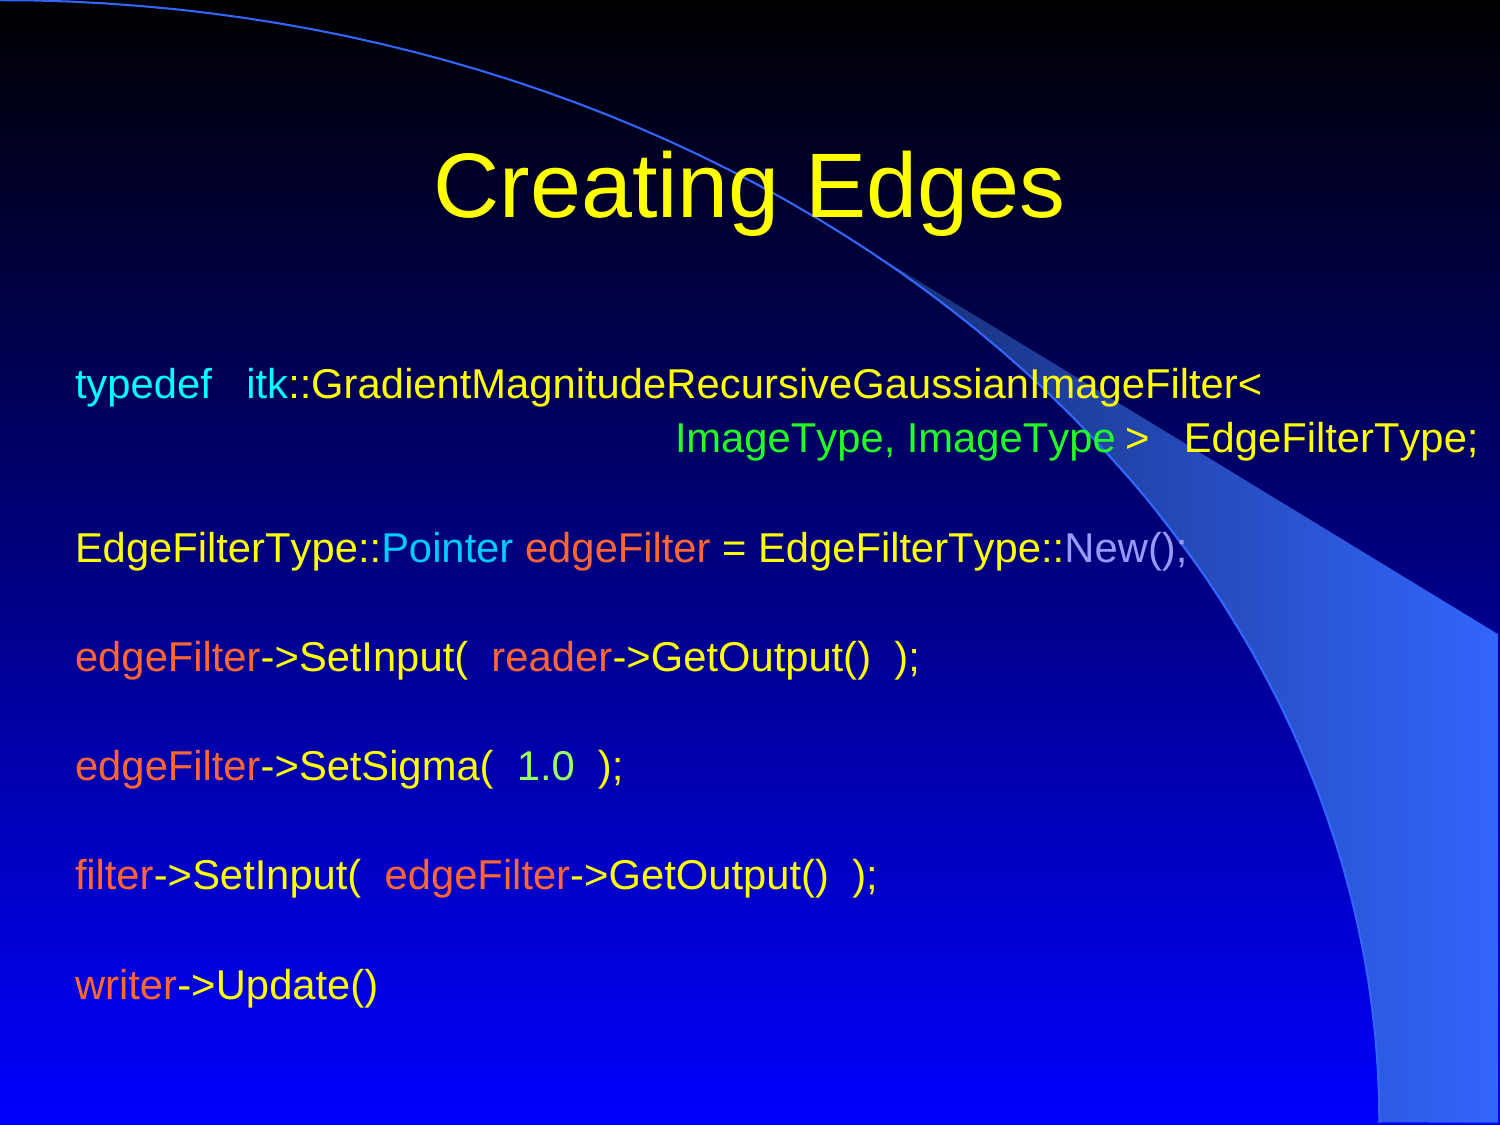

# Creating Edges
typedef itk::GradientMagnitudeRecursiveGaussianImageFilter<
				ImageType, ImageType	> EdgeFilterType;
EdgeFilterType::Pointer edgeFilter = EdgeFilterType::New();
edgeFilter->SetInput( reader->GetOutput() );
edgeFilter->SetSigma( 1.0 );
filter->SetInput( edgeFilter->GetOutput() );
writer->Update()